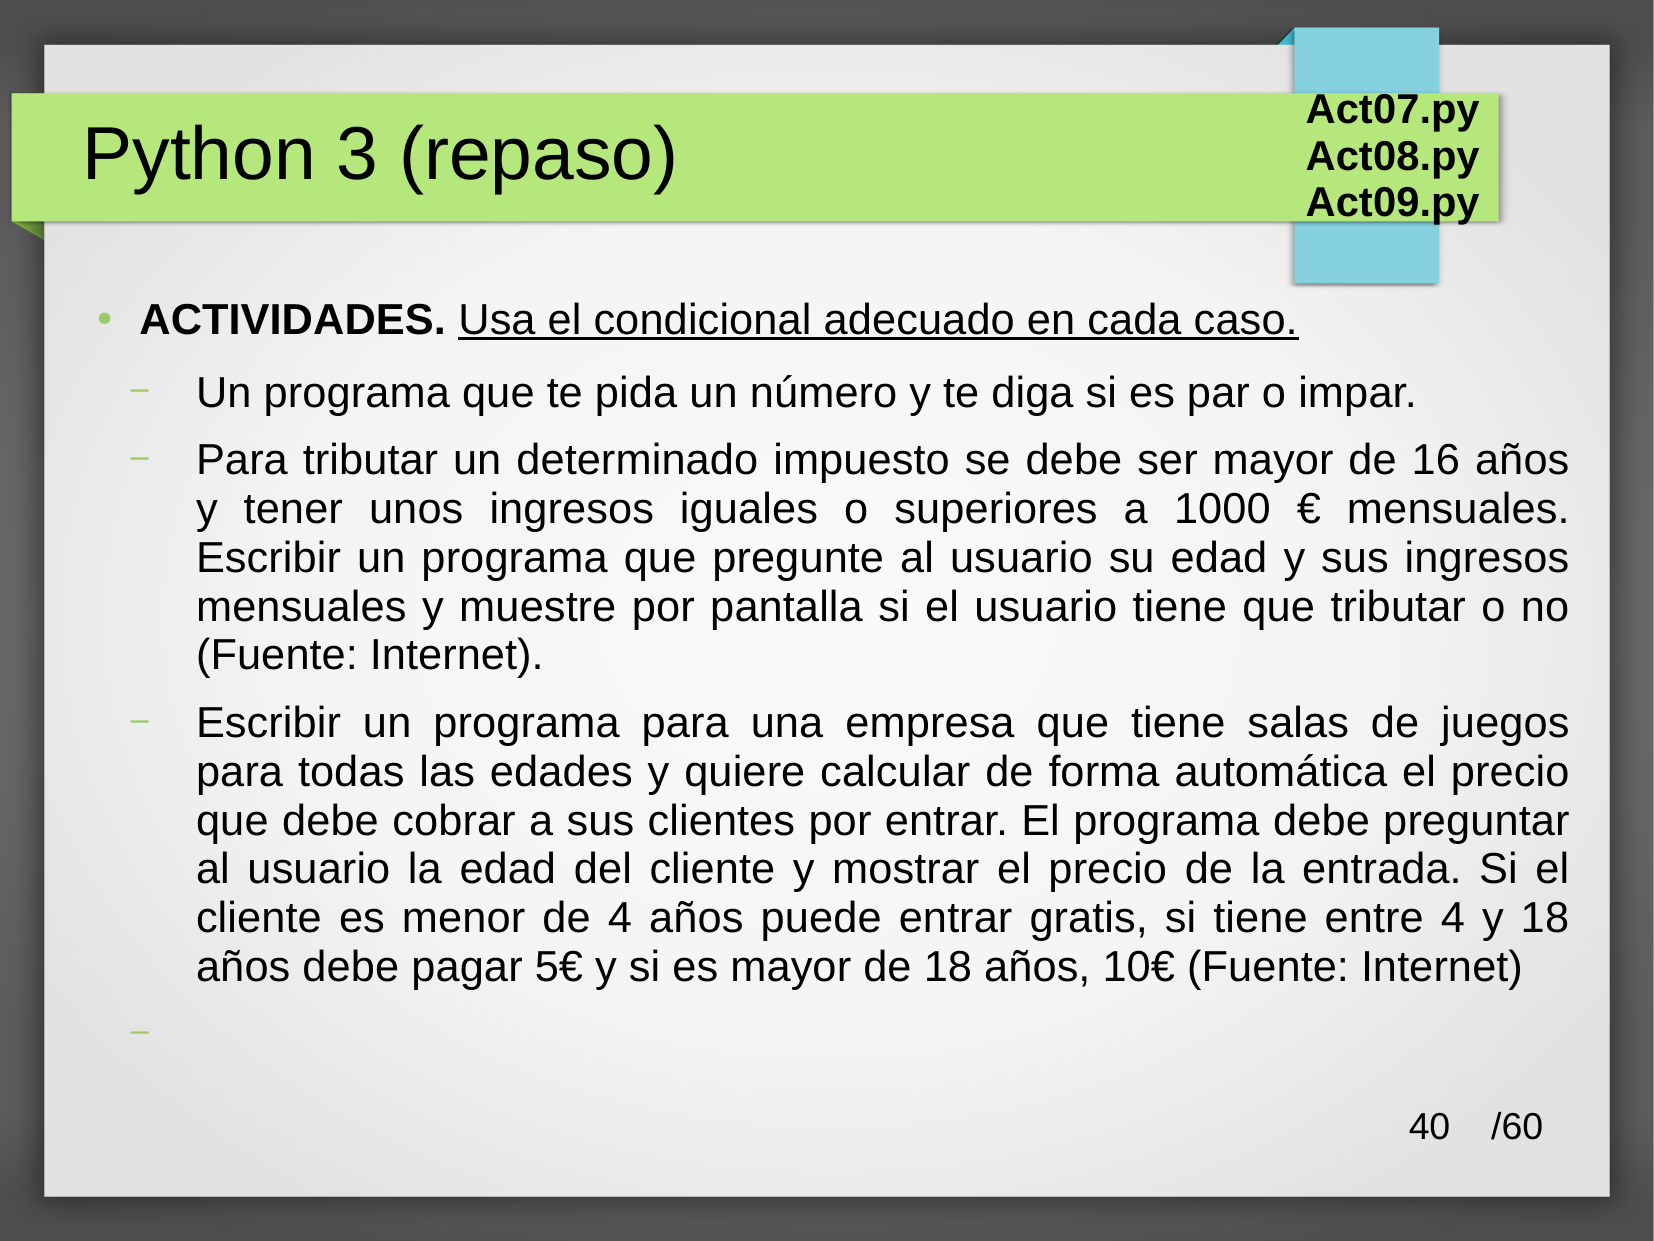

Act07.py
Act08.py
Act09.py
# Python 3 (repaso)
ACTIVIDADES. Usa el condicional adecuado en cada caso.
Un programa que te pida un número y te diga si es par o impar.
Para tributar un determinado impuesto se debe ser mayor de 16 años y tener unos ingresos iguales o superiores a 1000 € mensuales. Escribir un programa que pregunte al usuario su edad y sus ingresos mensuales y muestre por pantalla si el usuario tiene que tributar o no (Fuente: Internet).
Escribir un programa para una empresa que tiene salas de juegos para todas las edades y quiere calcular de forma automática el precio que debe cobrar a sus clientes por entrar. El programa debe preguntar al usuario la edad del cliente y mostrar el precio de la entrada. Si el cliente es menor de 4 años puede entrar gratis, si tiene entre 4 y 18 años debe pagar 5€ y si es mayor de 18 años, 10€ (Fuente: Internet)
/60